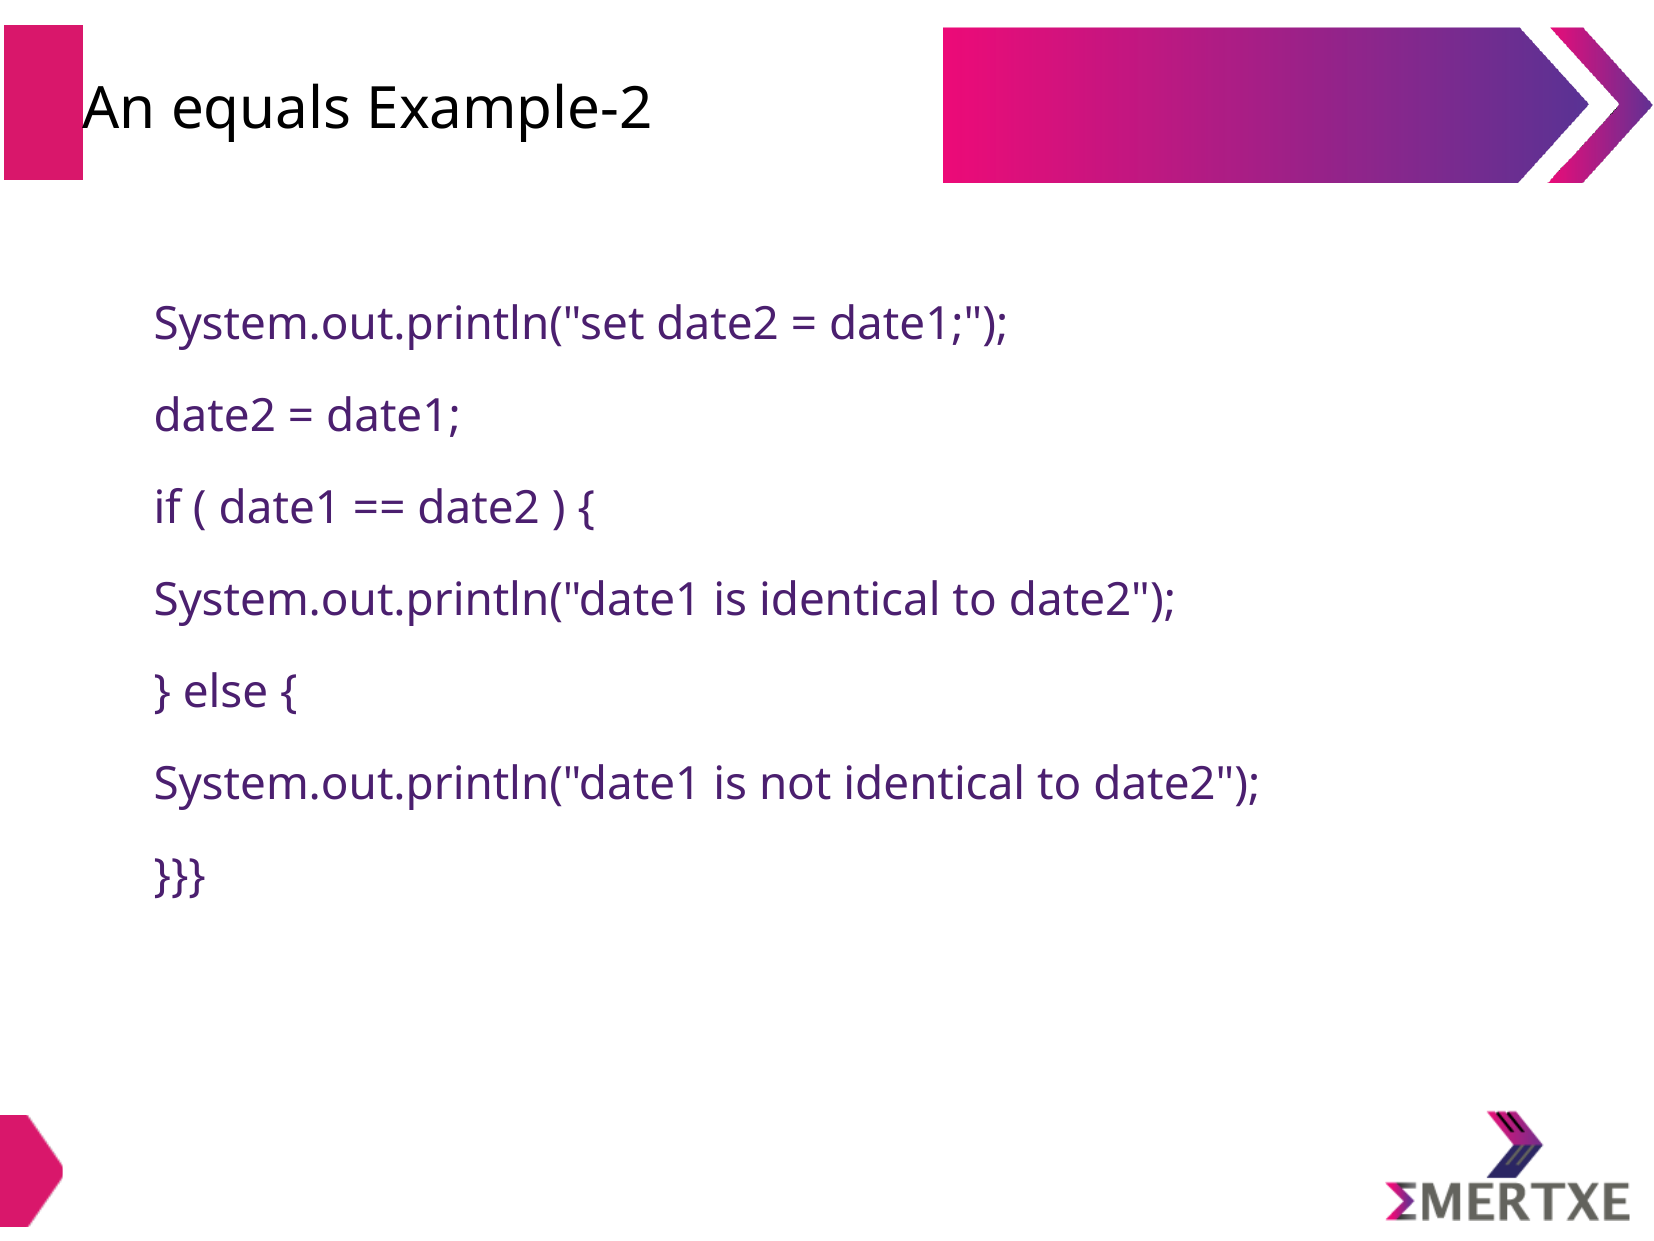

# An equals Example-2
System.out.println("set date2 = date1;");
date2 = date1;
if ( date1 == date2 ) {
System.out.println("date1 is identical to date2");
} else {
System.out.println("date1 is not identical to date2");
}}}